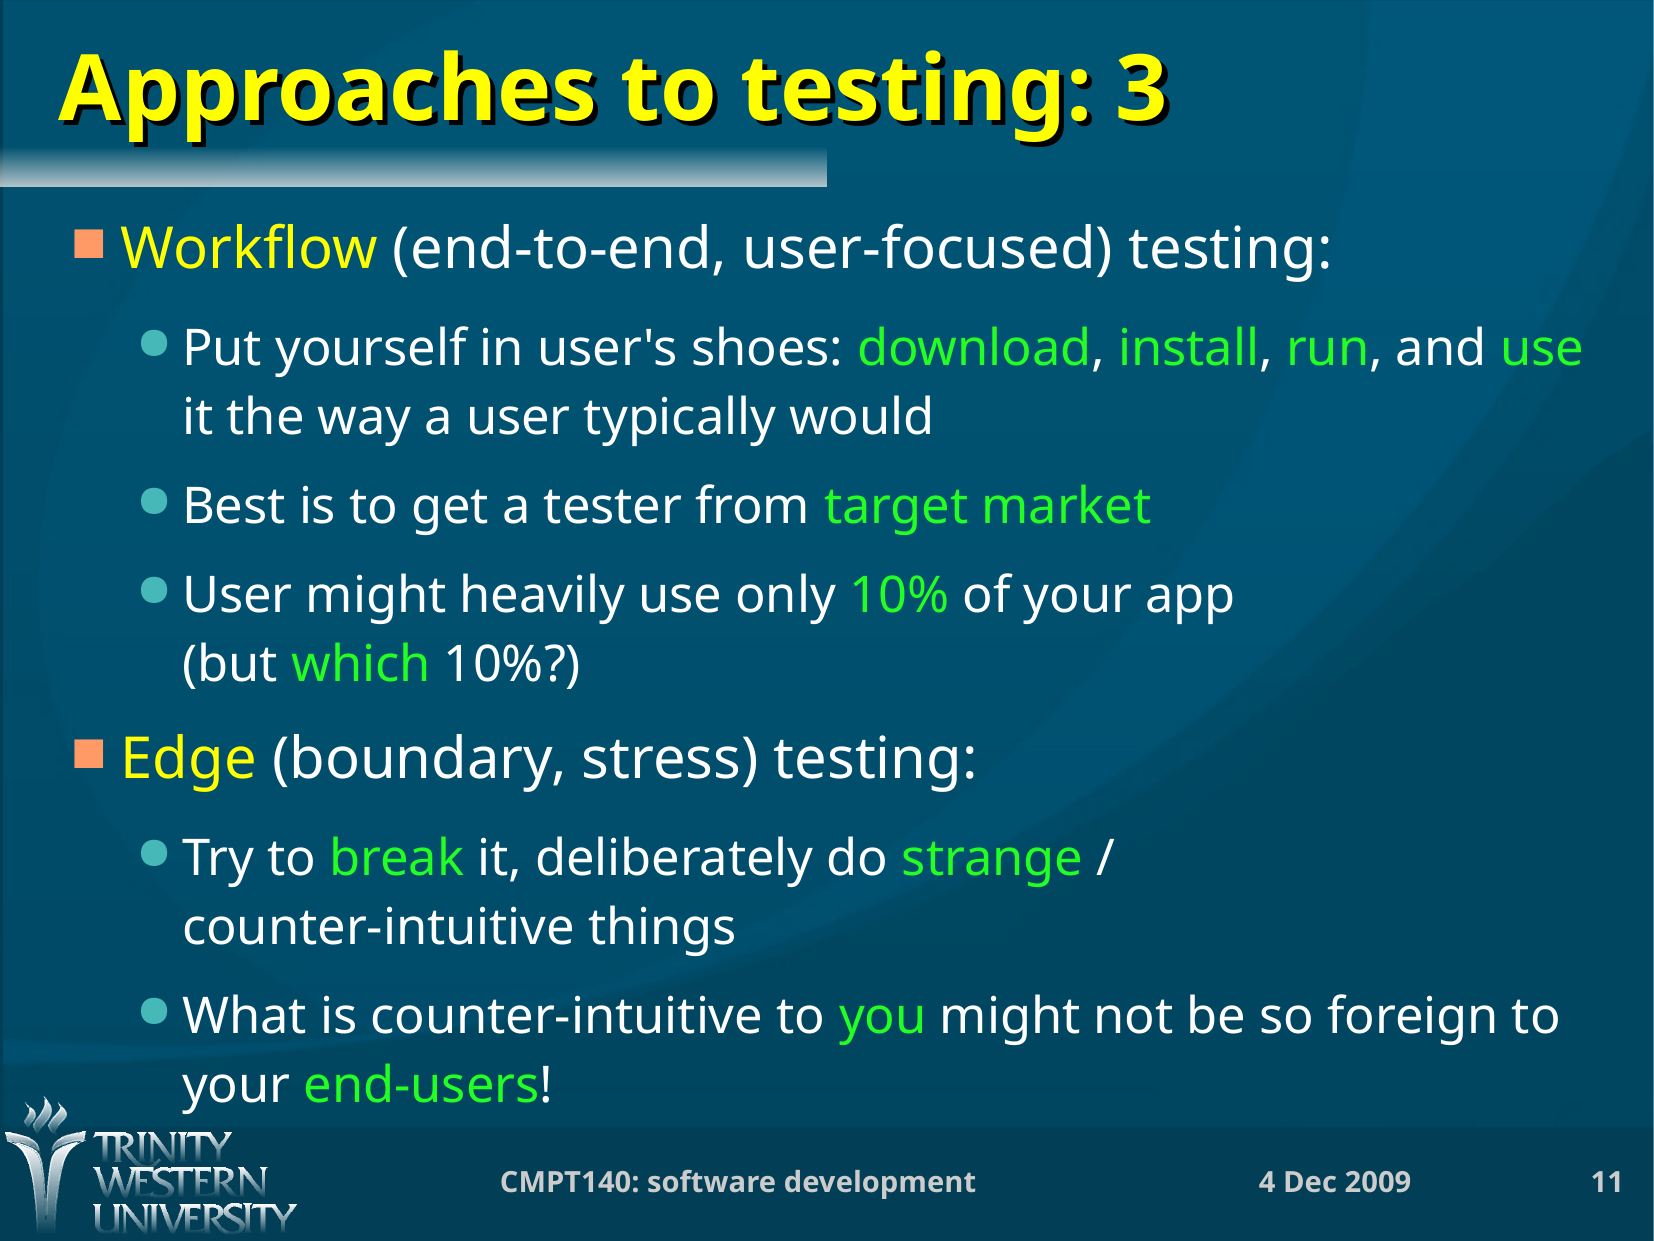

# Approaches to testing: 3
Workflow (end-to-end, user-focused) testing:
Put yourself in user's shoes: download, install, run, and use it the way a user typically would
Best is to get a tester from target market
User might heavily use only 10% of your app
(but which 10%?)
Edge (boundary, stress) testing:
Try to break it, deliberately do strange /
counter-intuitive things
What is counter-intuitive to you might not be so foreign to your end-users!
CMPT140: software development
4 Dec 2009
11